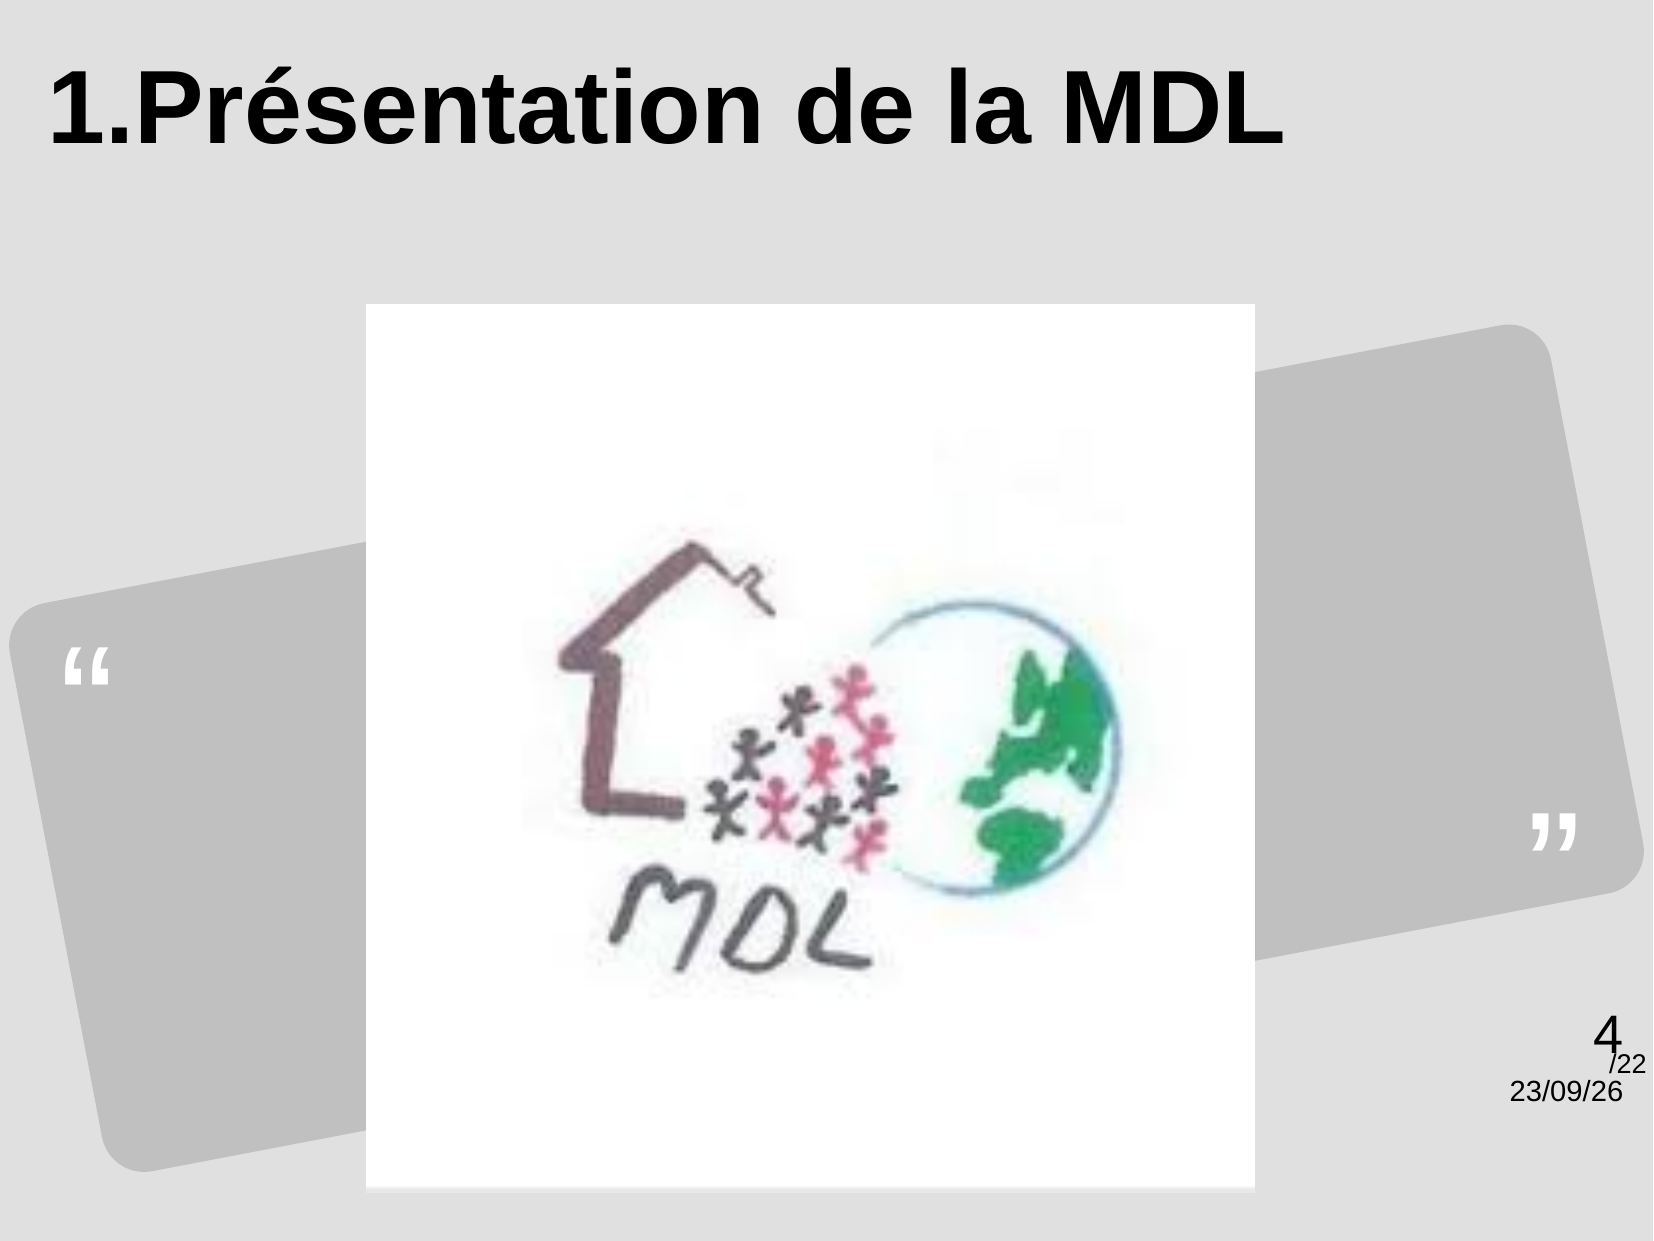

# 1.Présentation de la MDL
4
/22